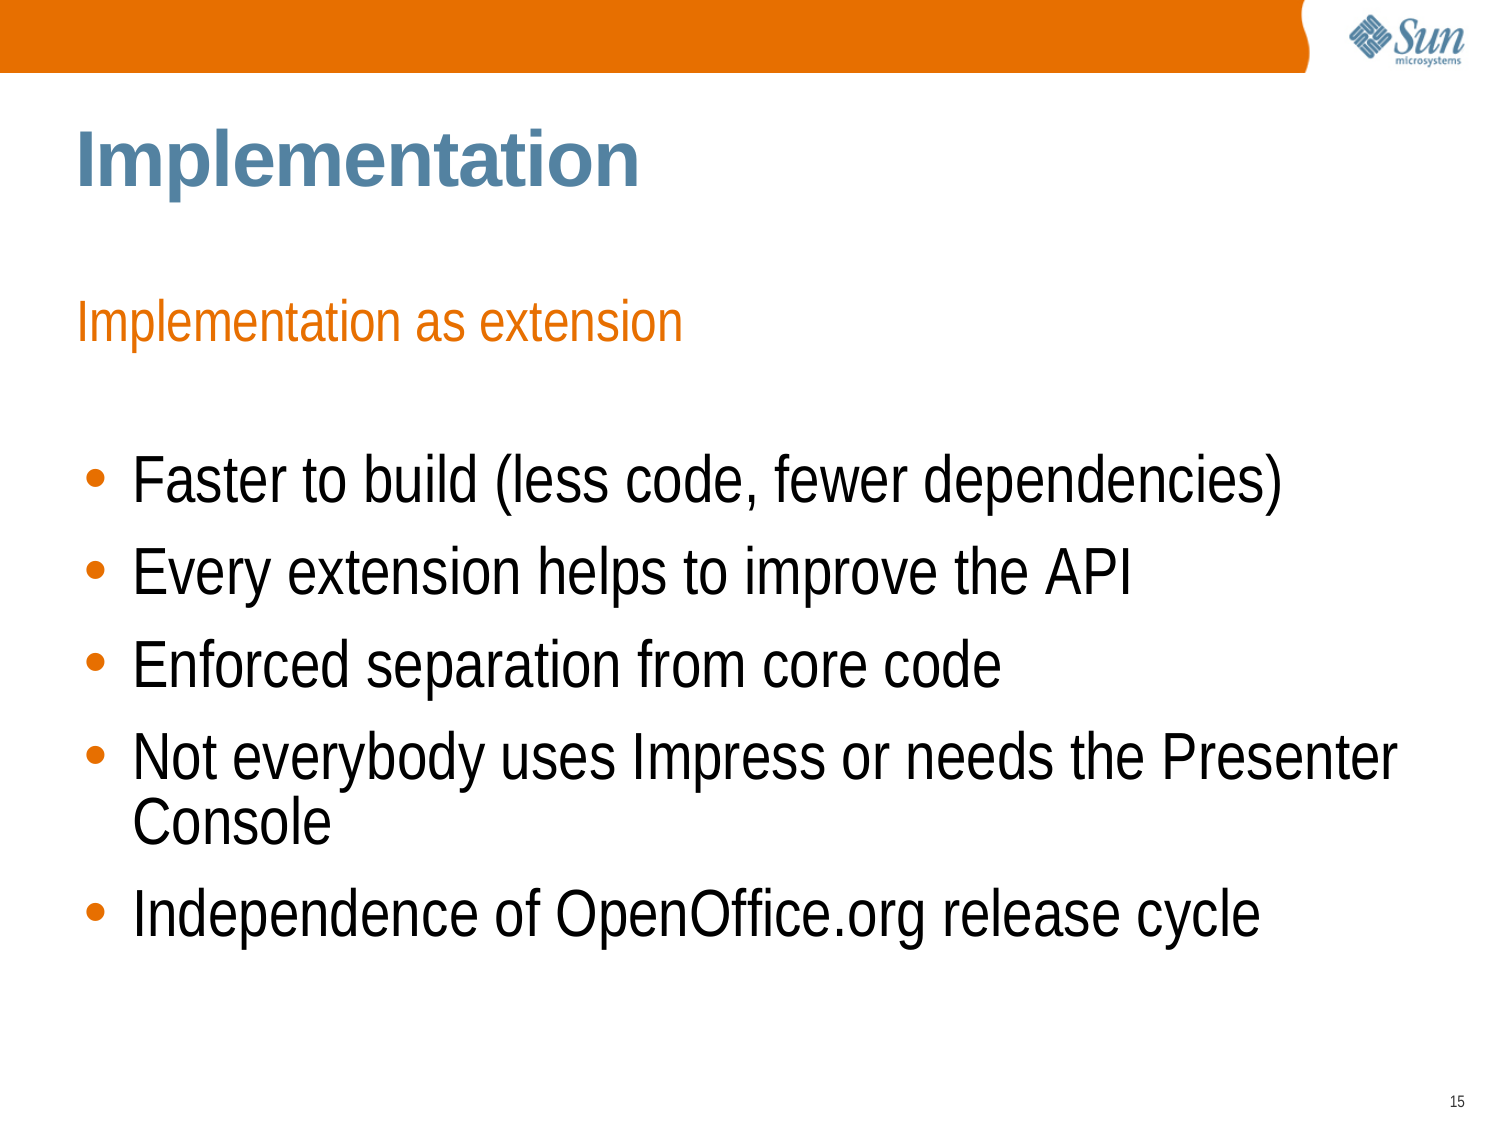

# Implementation
Implementation as extension
Faster to build (less code, fewer dependencies)
Every extension helps to improve the API
Enforced separation from core code
Not everybody uses Impress or needs the Presenter Console
Independence of OpenOffice.org release cycle